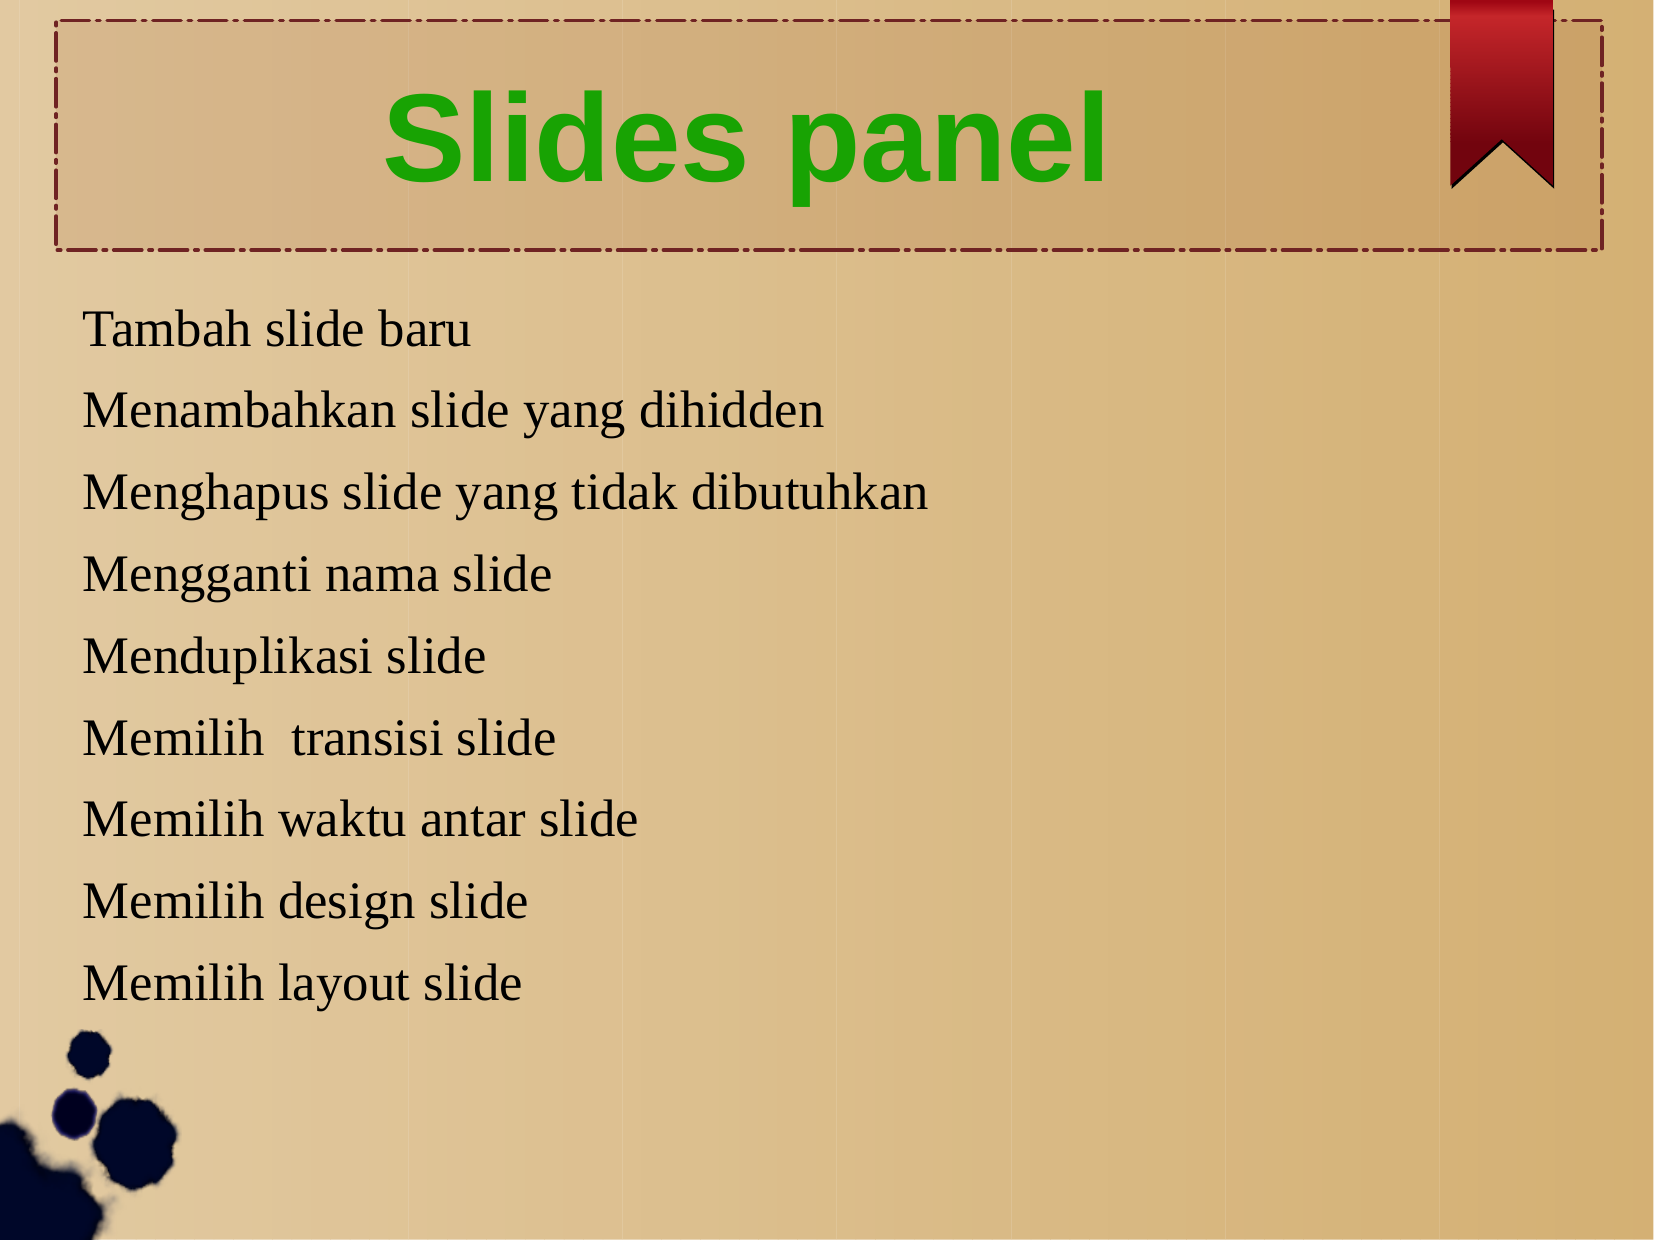

# Slides panel
Tambah slide baru
Menambahkan slide yang dihidden
Menghapus slide yang tidak dibutuhkan
Mengganti nama slide
Menduplikasi slide
Memilih transisi slide
Memilih waktu antar slide
Memilih design slide
Memilih layout slide